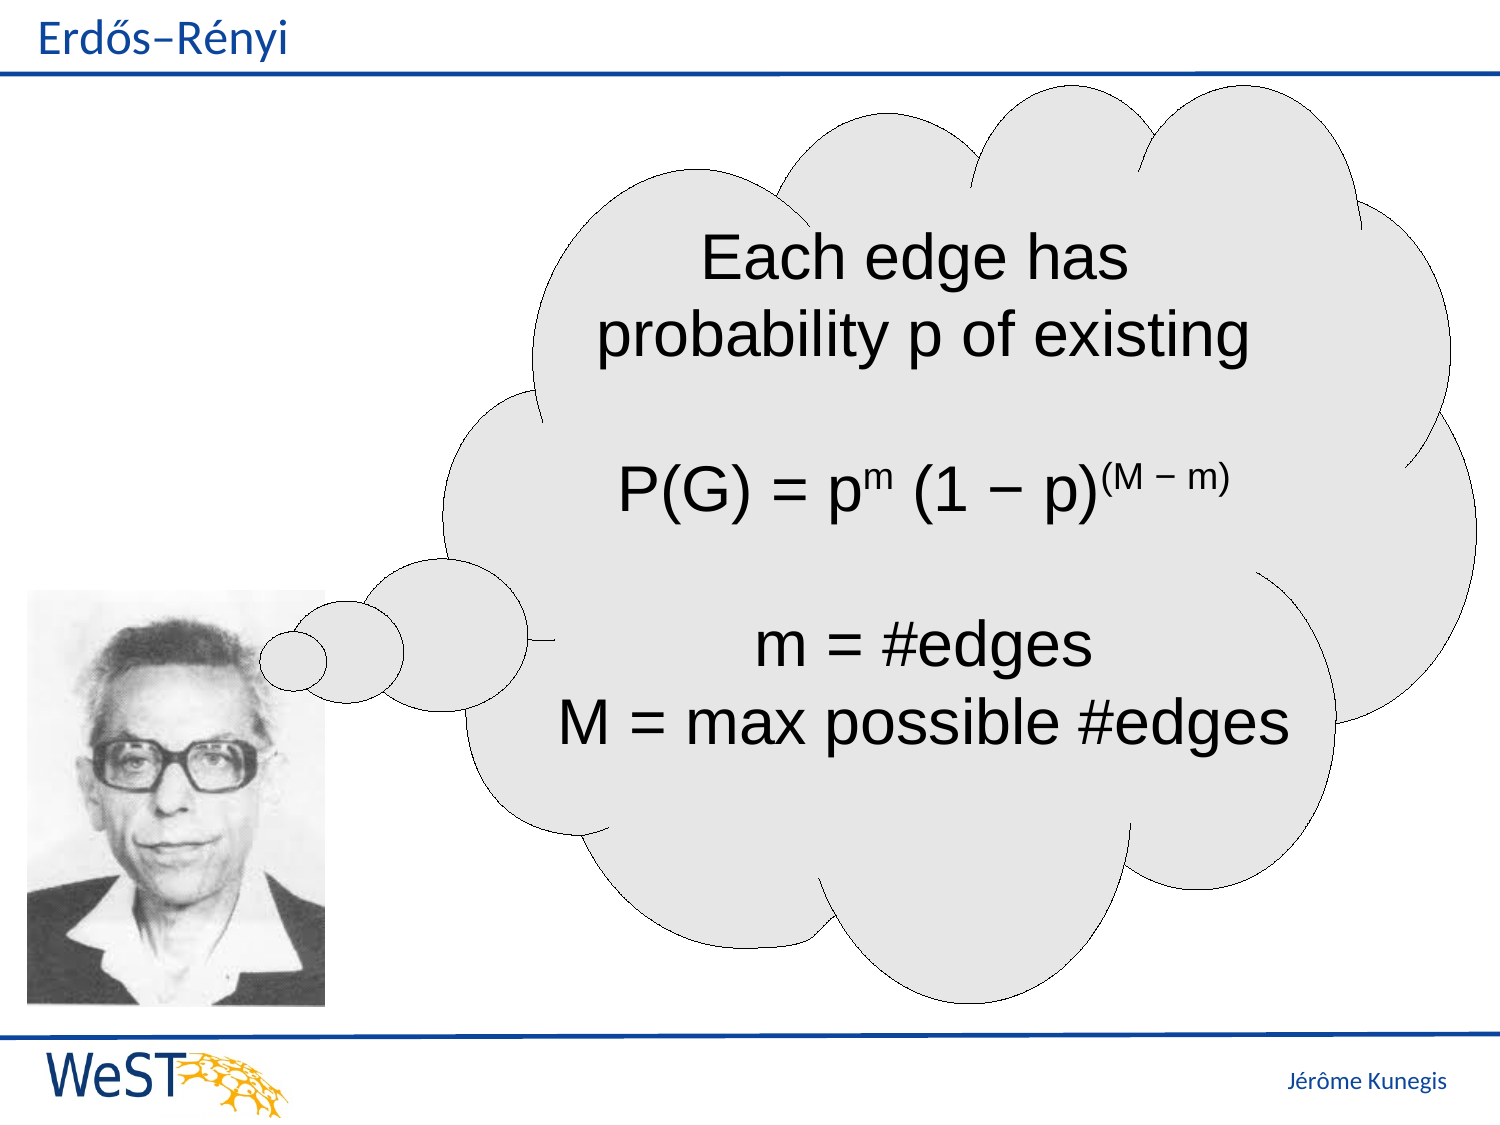

Erdős–Rényi
Each edge has
probability p of existing
P(G) = pm (1 − p)(M − m)
m = #edges
M = max possible #edges